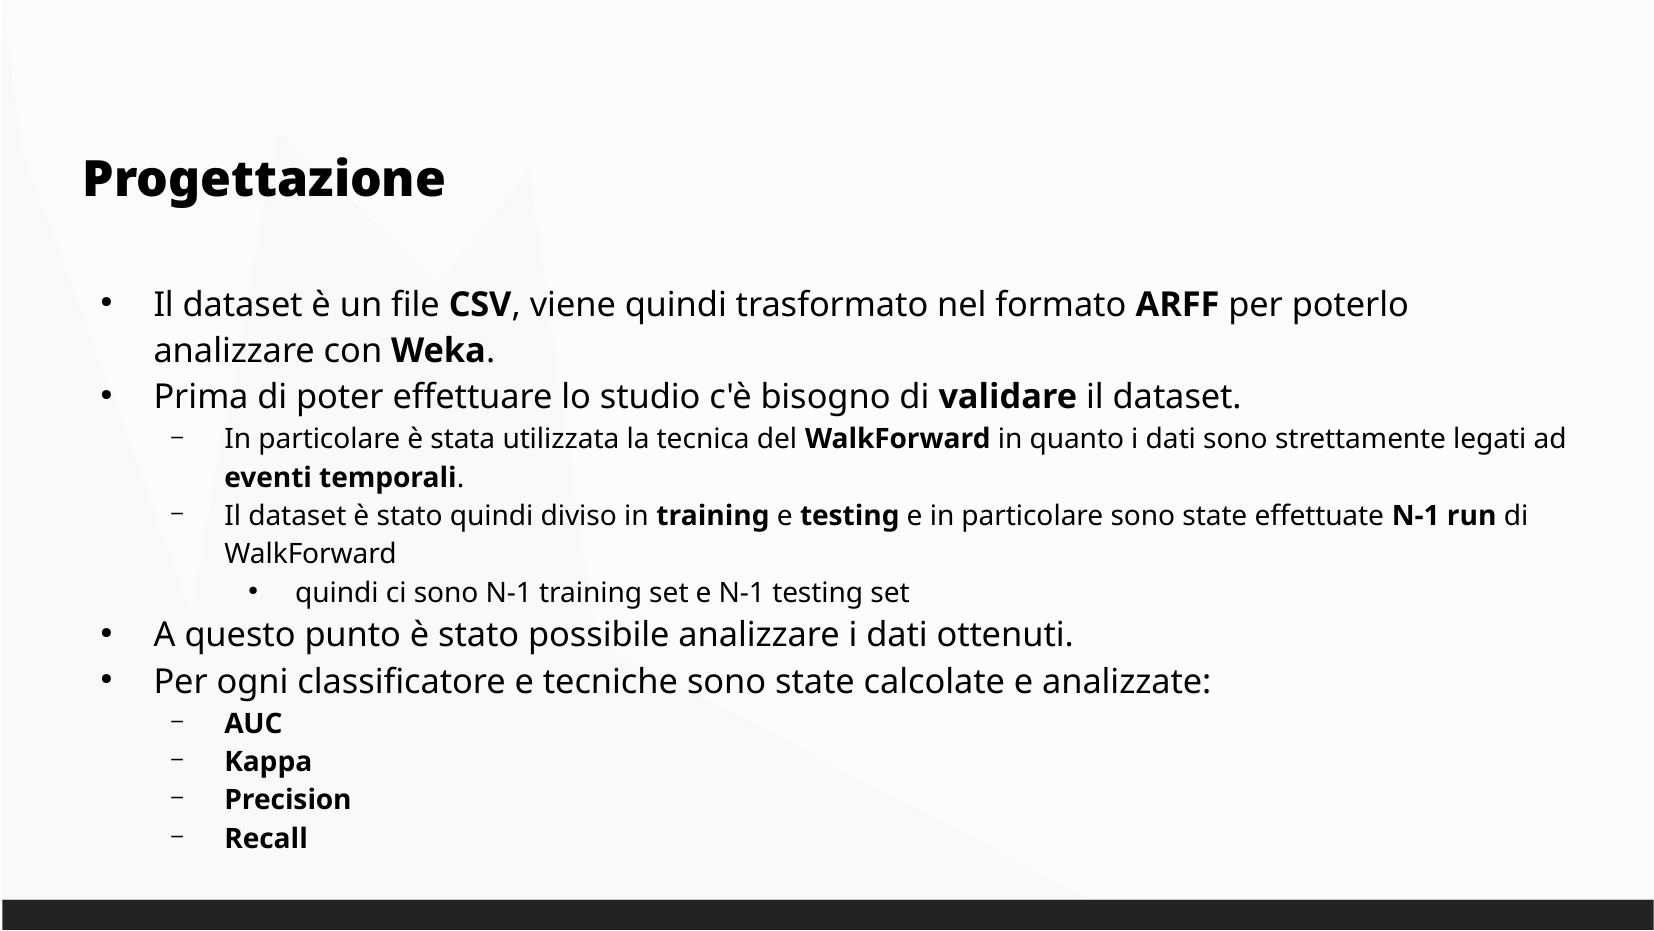

# Progettazione
Il dataset è un file CSV, viene quindi trasformato nel formato ARFF per poterlo analizzare con Weka.
Prima di poter effettuare lo studio c'è bisogno di validare il dataset.
In particolare è stata utilizzata la tecnica del WalkForward in quanto i dati sono strettamente legati ad eventi temporali.
Il dataset è stato quindi diviso in training e testing e in particolare sono state effettuate N-1 run di WalkForward
quindi ci sono N-1 training set e N-1 testing set
A questo punto è stato possibile analizzare i dati ottenuti.
Per ogni classificatore e tecniche sono state calcolate e analizzate:
AUC
Kappa
Precision
Recall